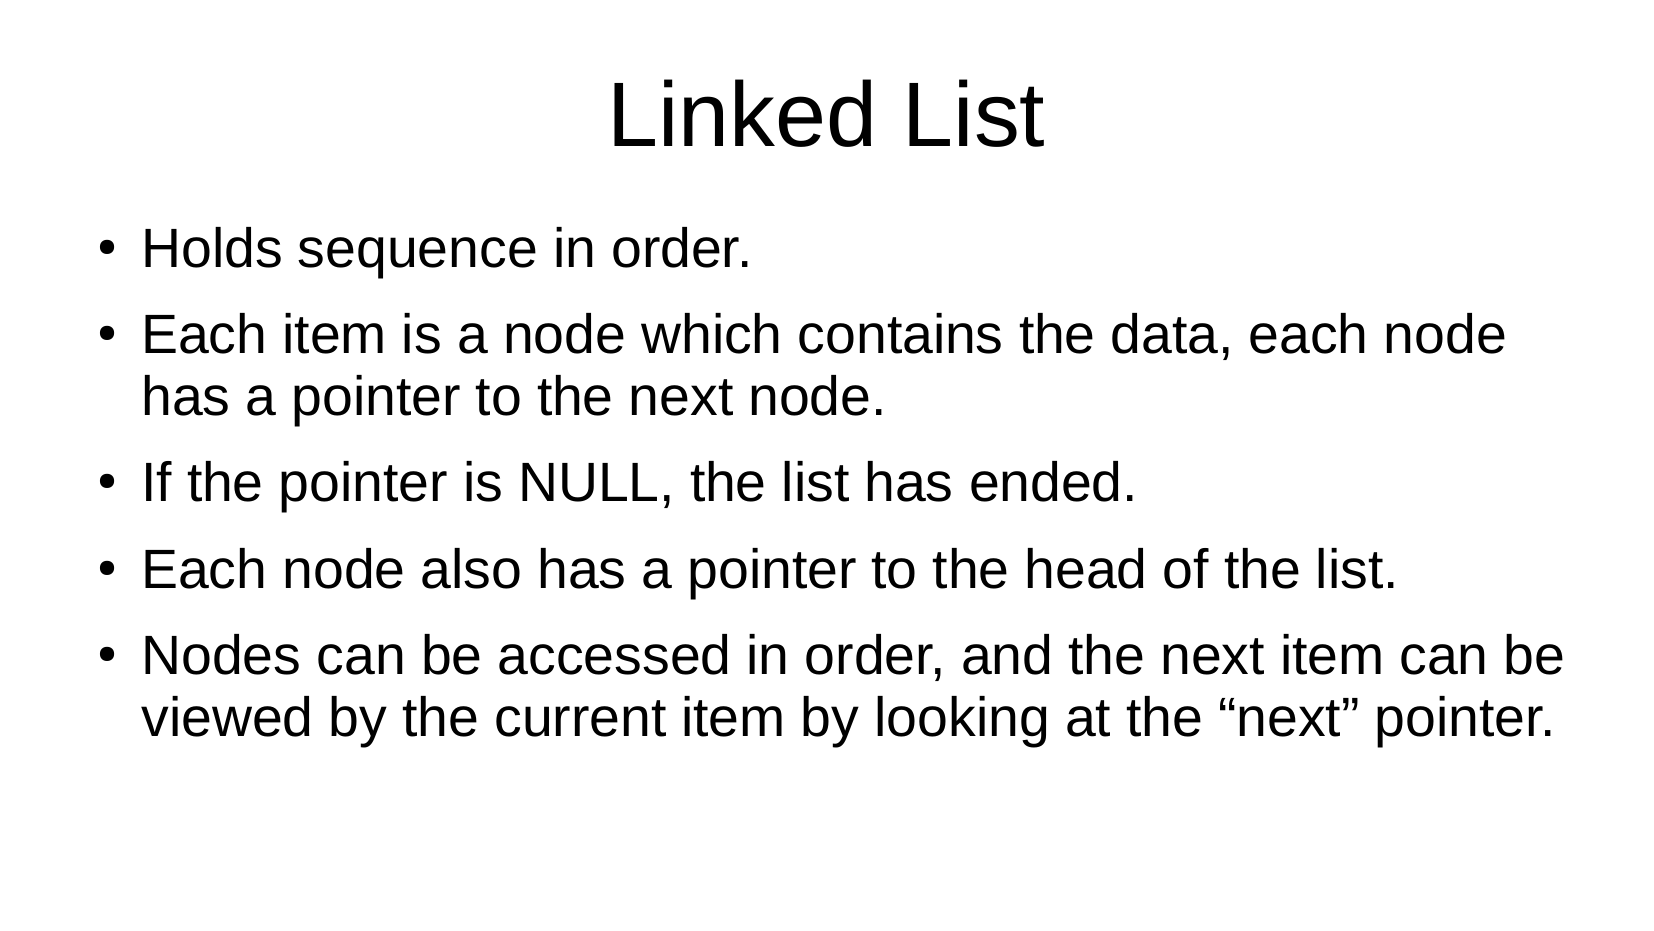

# Linked List
Holds sequence in order.
Each item is a node which contains the data, each node has a pointer to the next node.
If the pointer is NULL, the list has ended.
Each node also has a pointer to the head of the list.
Nodes can be accessed in order, and the next item can be viewed by the current item by looking at the “next” pointer.